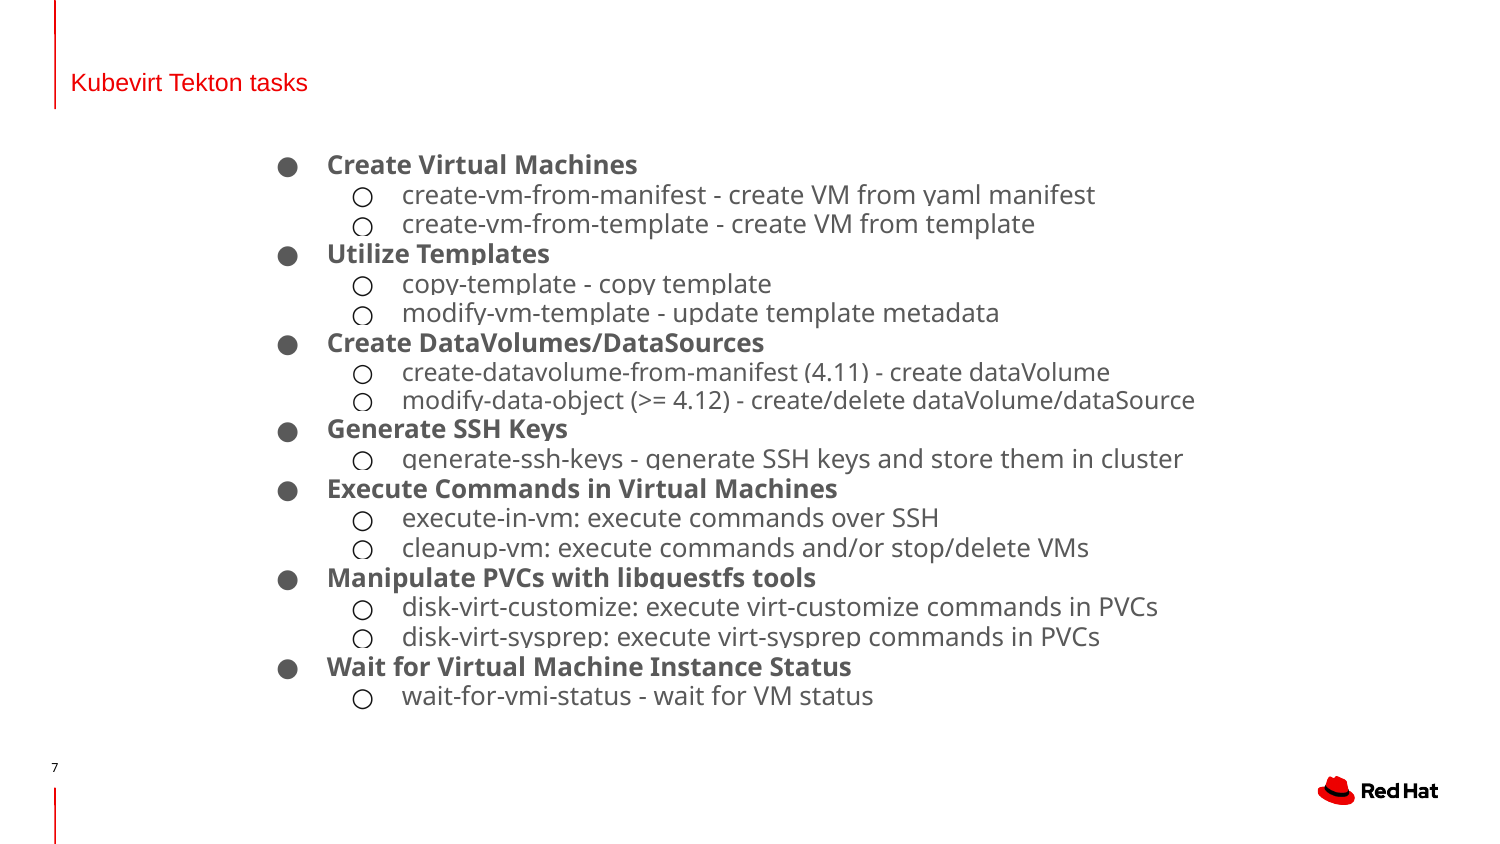

Kubevirt Tekton tasks
# Create Virtual Machines
create-vm-from-manifest - create VM from yaml manifest
create-vm-from-template - create VM from template
Utilize Templates
copy-template - copy template
modify-vm-template - update template metadata
Create DataVolumes/DataSources
create-datavolume-from-manifest (4.11) - create dataVolume
modify-data-object (>= 4.12) - create/delete dataVolume/dataSource
Generate SSH Keys
generate-ssh-keys - generate SSH keys and store them in cluster
Execute Commands in Virtual Machines
execute-in-vm: execute commands over SSH
cleanup-vm: execute commands and/or stop/delete VMs
Manipulate PVCs with libguestfs tools
disk-virt-customize: execute virt-customize commands in PVCs
disk-virt-sysprep: execute virt-sysprep commands in PVCs
Wait for Virtual Machine Instance Status
wait-for-vmi-status - wait for VM status